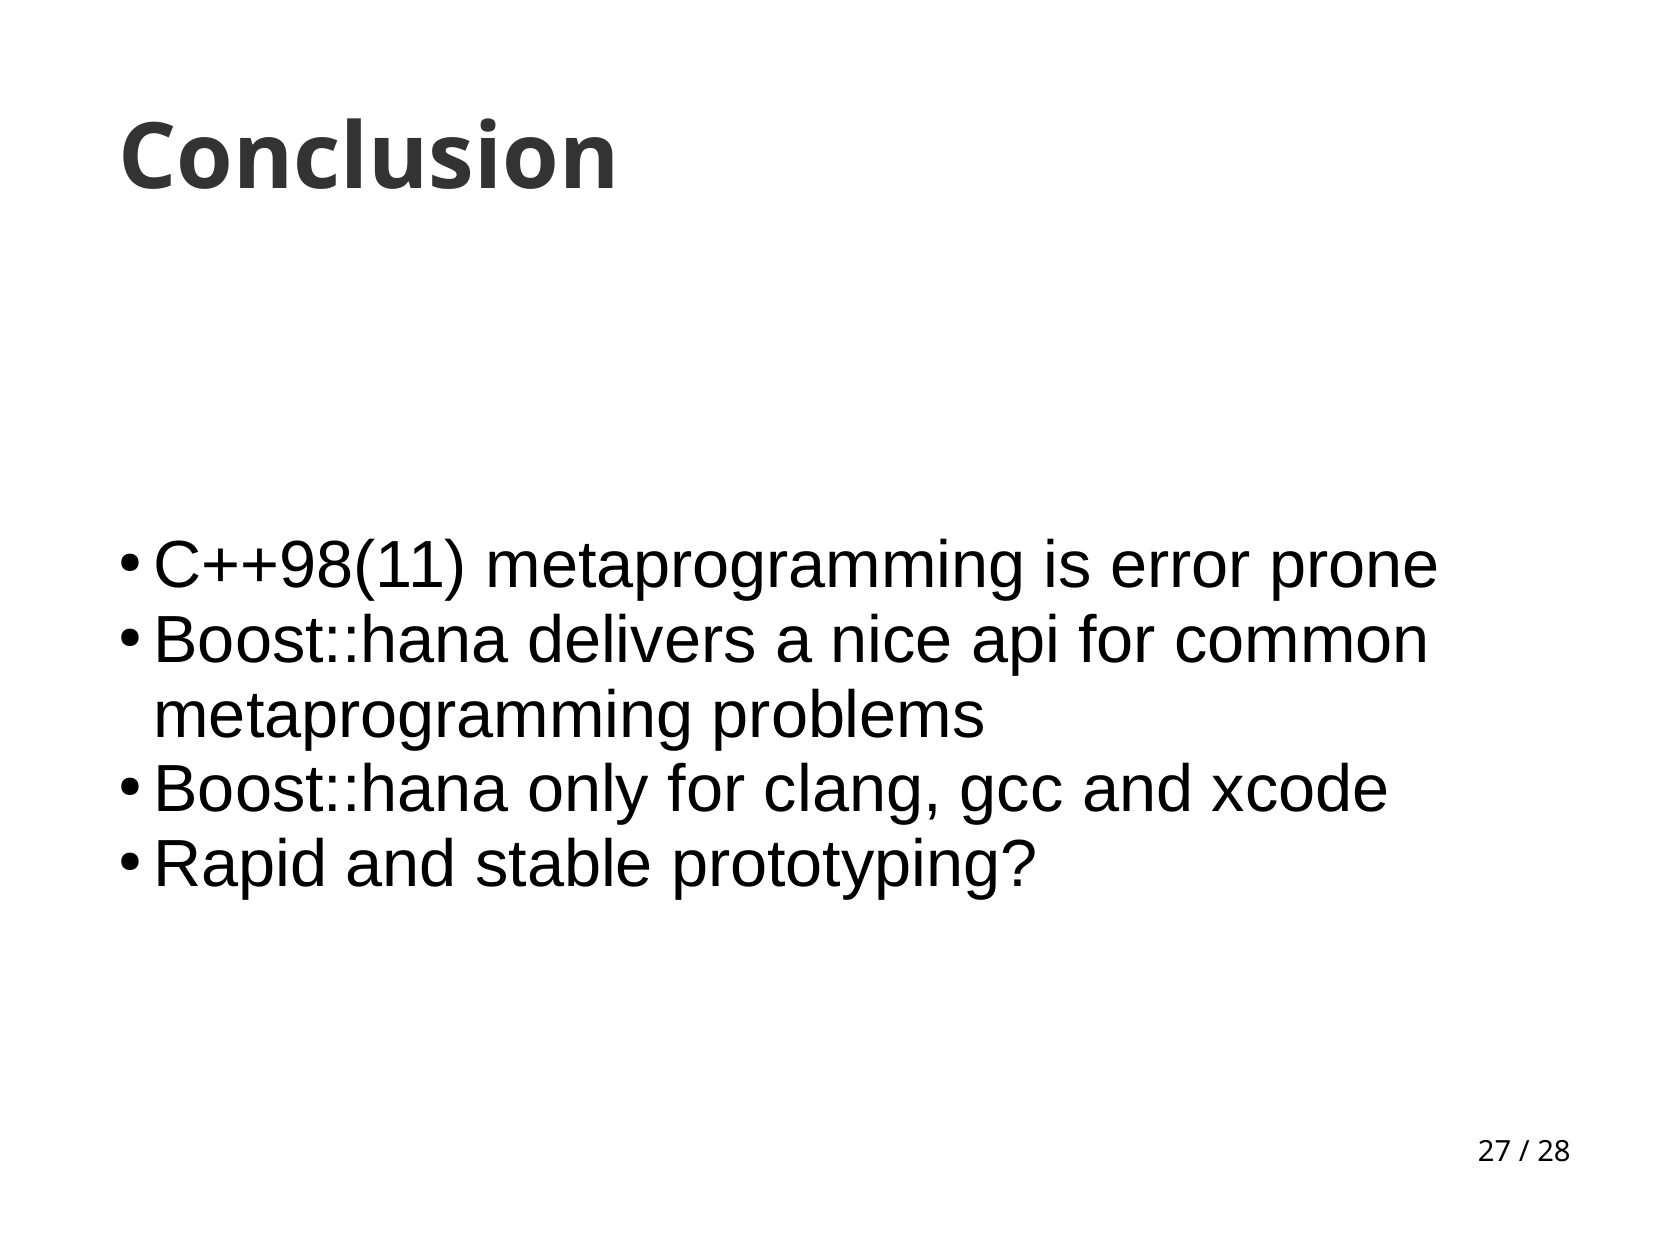

# Conclusion
C++98(11) metaprogramming is error prone
Boost::hana delivers a nice api for common metaprogramming problems
Boost::hana only for clang, gcc and xcode
Rapid and stable prototyping?
27